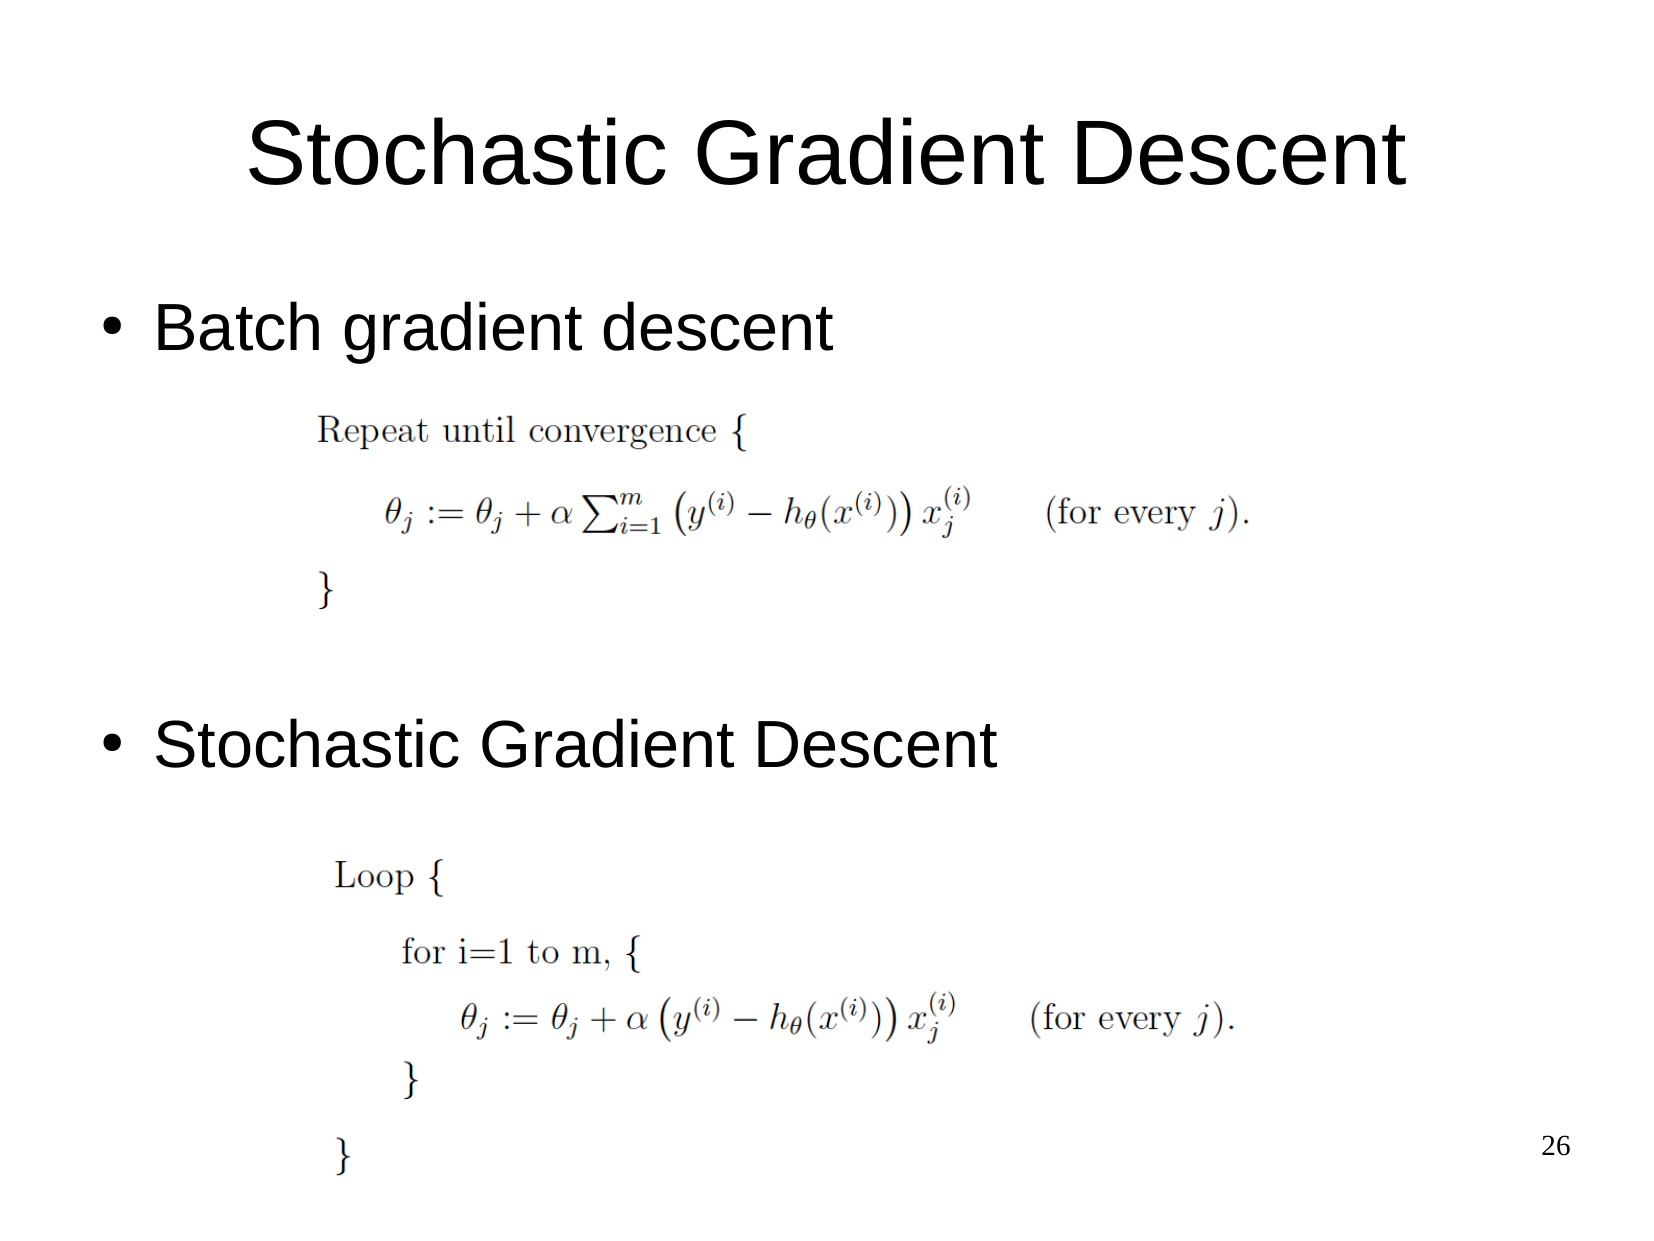

# Stochastic Gradient Descent
Batch gradient descent
Stochastic Gradient Descent
26